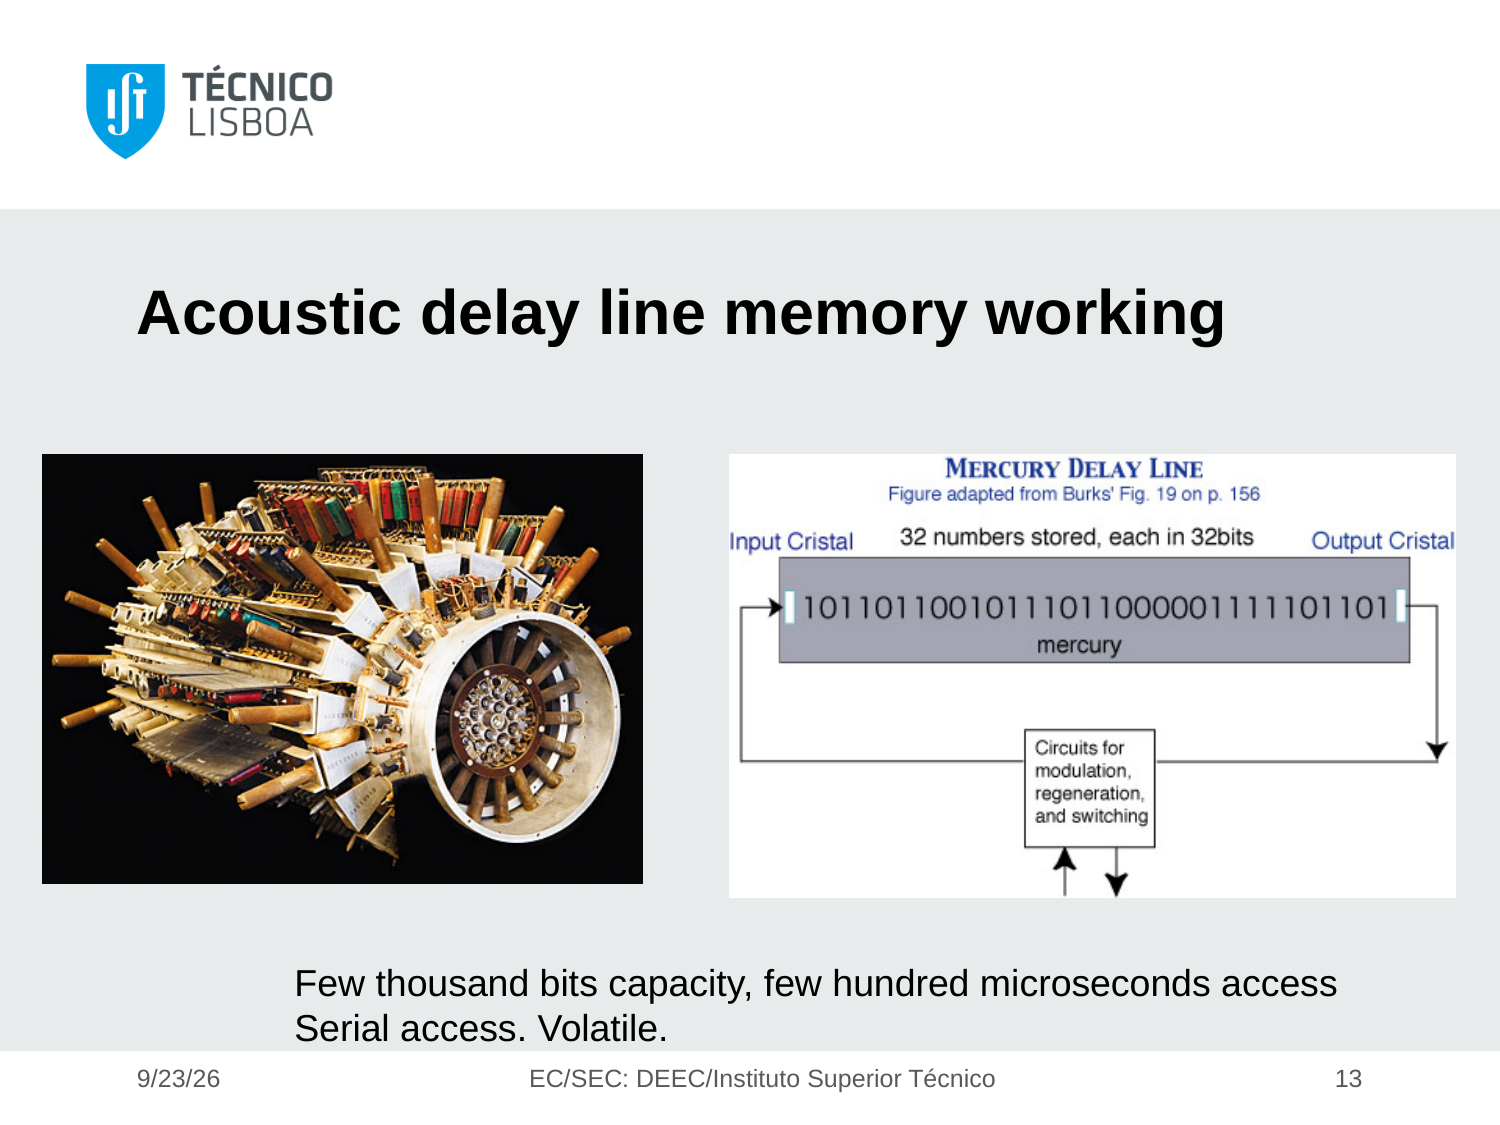

# Acoustic delay line memory working
Few thousand bits capacity, few hundred microseconds access
Serial access. Volatile.
EC/SEC: DEEC/Instituto Superior Técnico